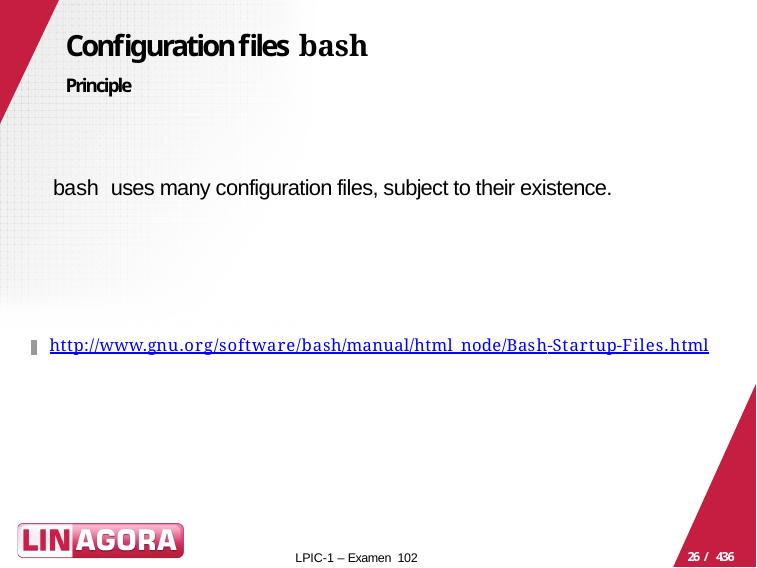

# Configuration files bash Principle
bash uses many configuration files, subject to their existence.
http://www.gnu.org/software/bash/manual/html_node/Bash-Startup-Files.html
LPIC-1 – Examen 102